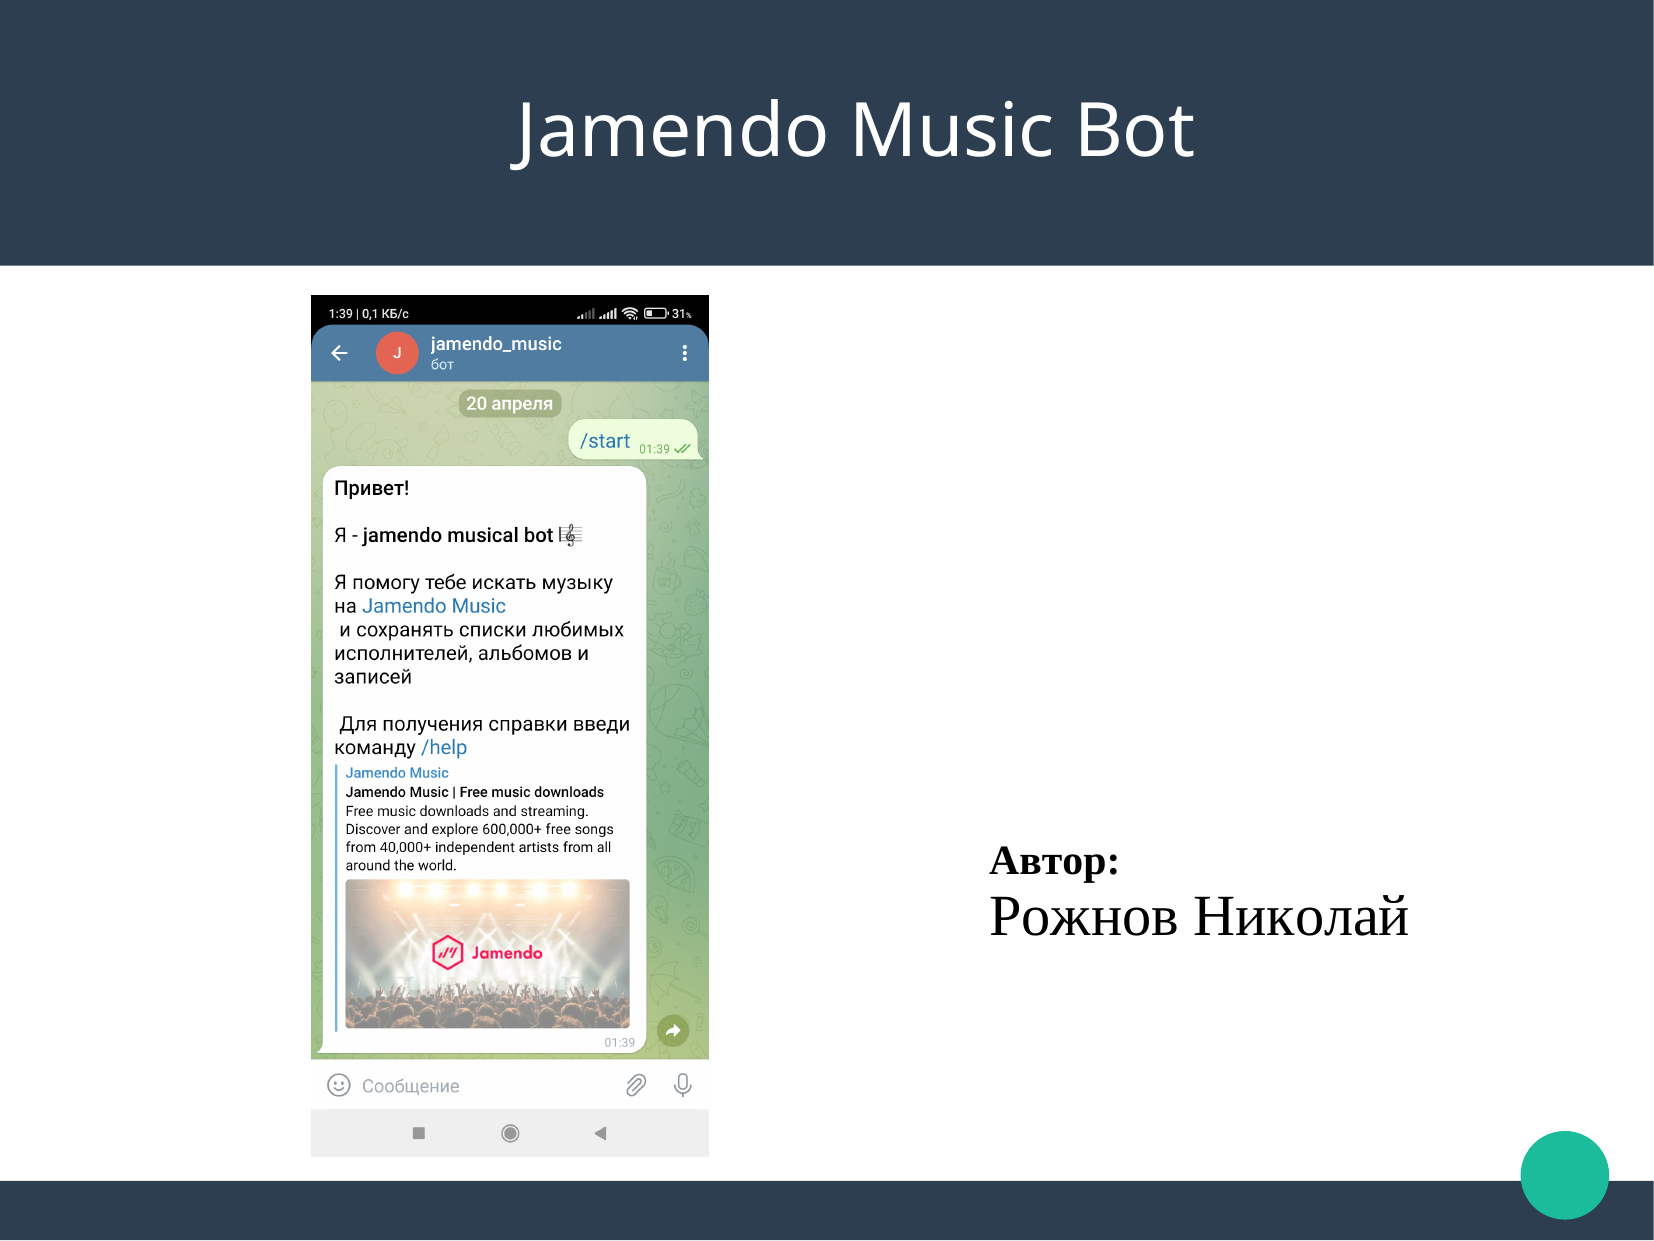

# Jamendo Music Bot
Автор:
Рожнов Николай